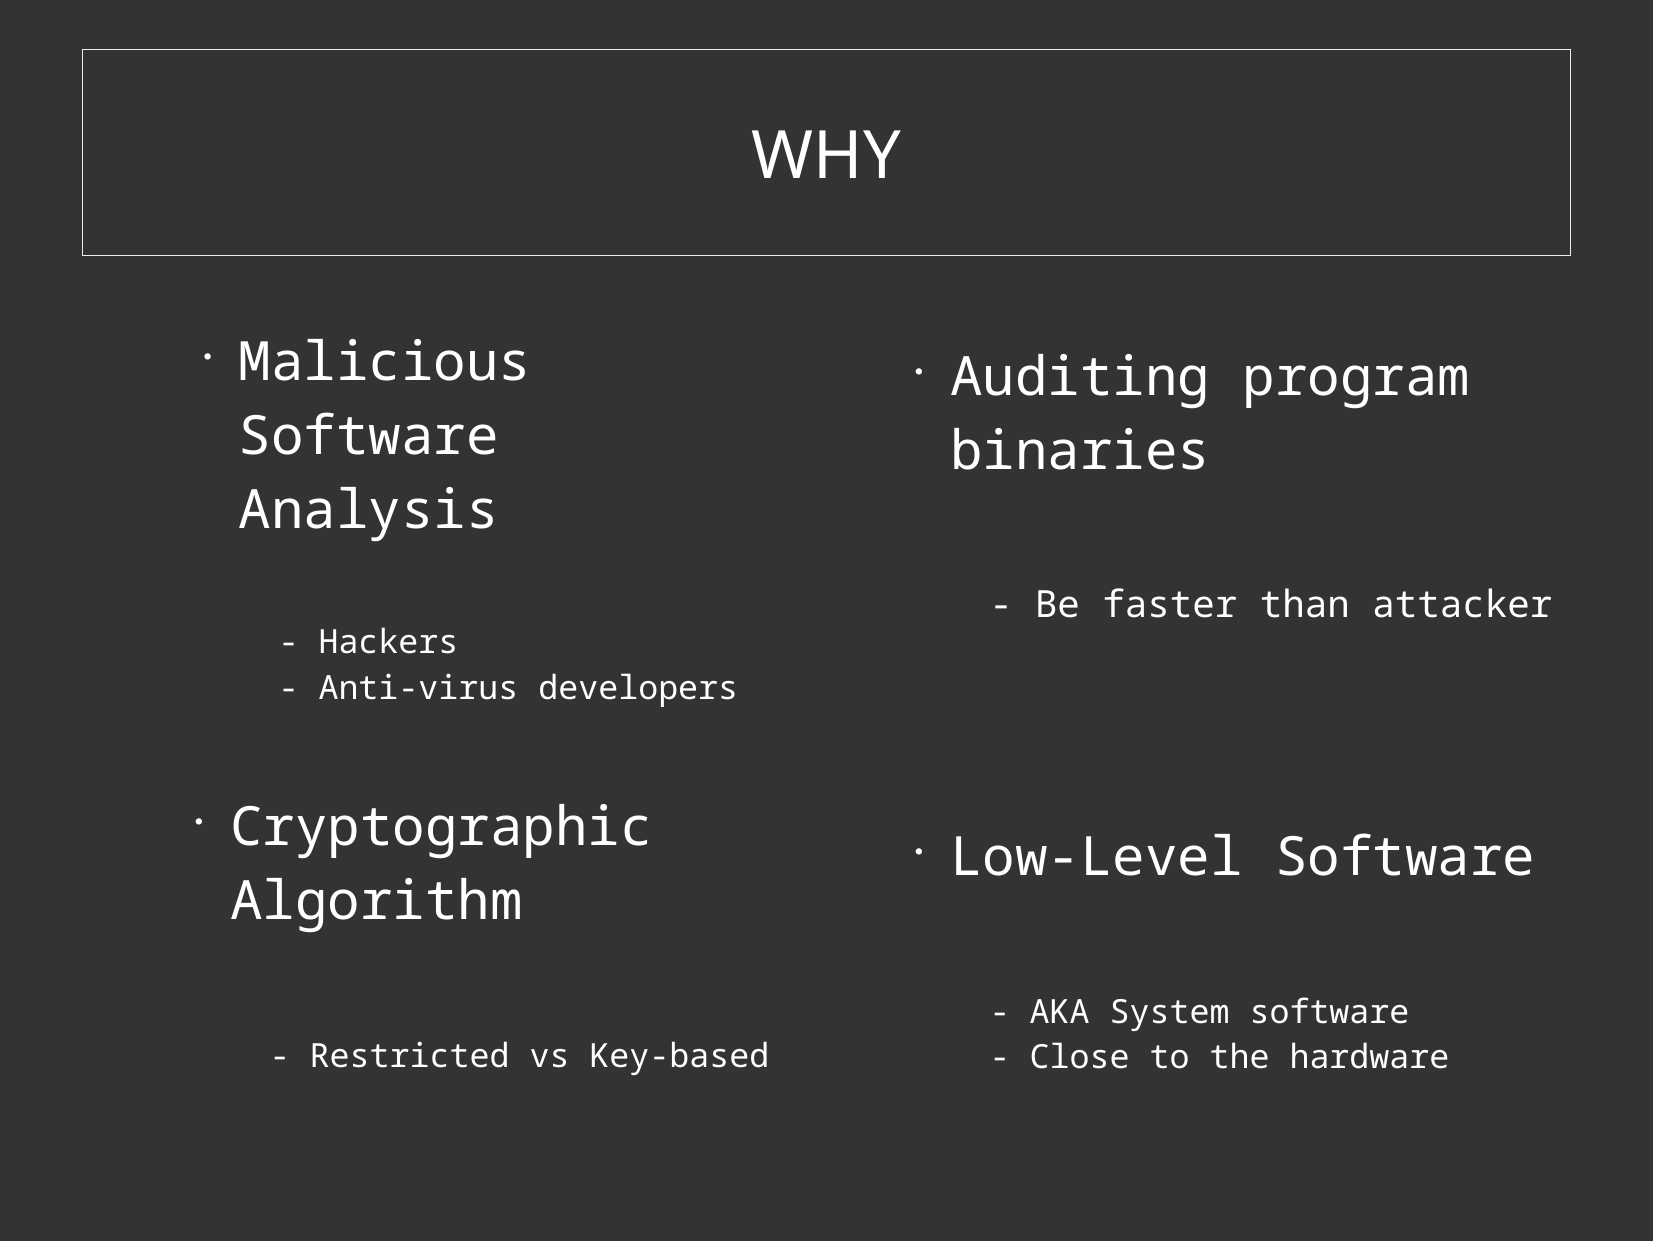

# WHY
Malicious Software Analysis
	- Hackers
	- Anti-virus developers
Auditing program binaries
	- Be faster than attacker
Cryptographic Algorithm
	- Restricted vs Key-based
Low-Level Software
	- AKA System software
	- Close to the hardware